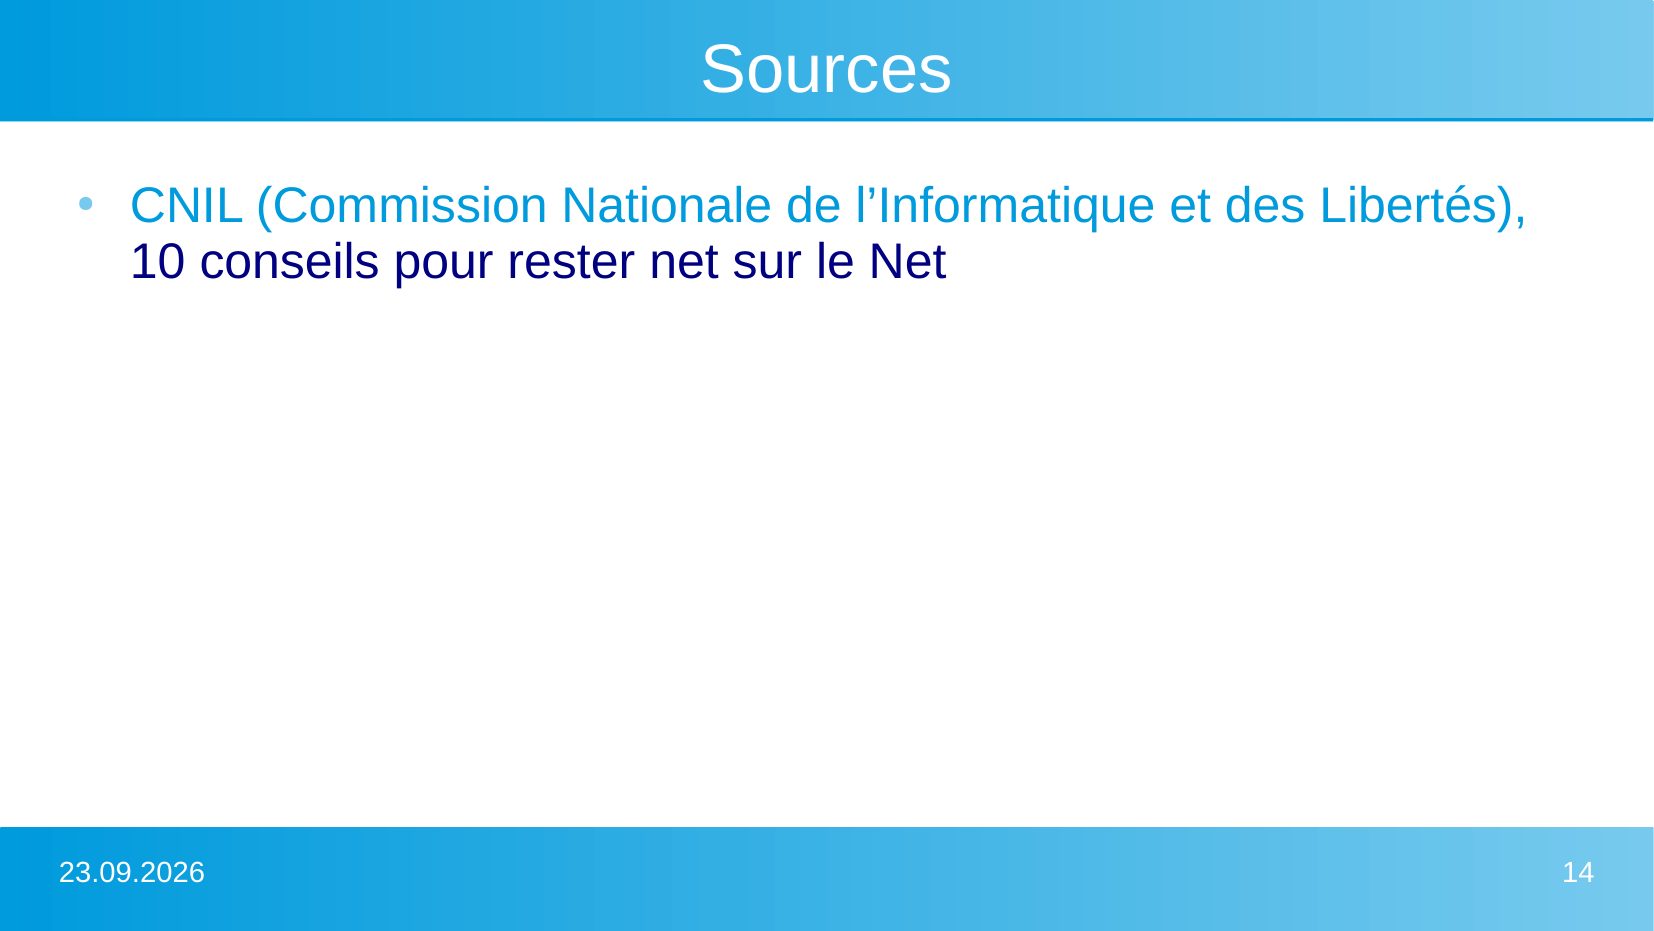

# Sources
CNIL (Commission Nationale de l’Informatique et des Libertés), 10 conseils pour rester net sur le Net
14